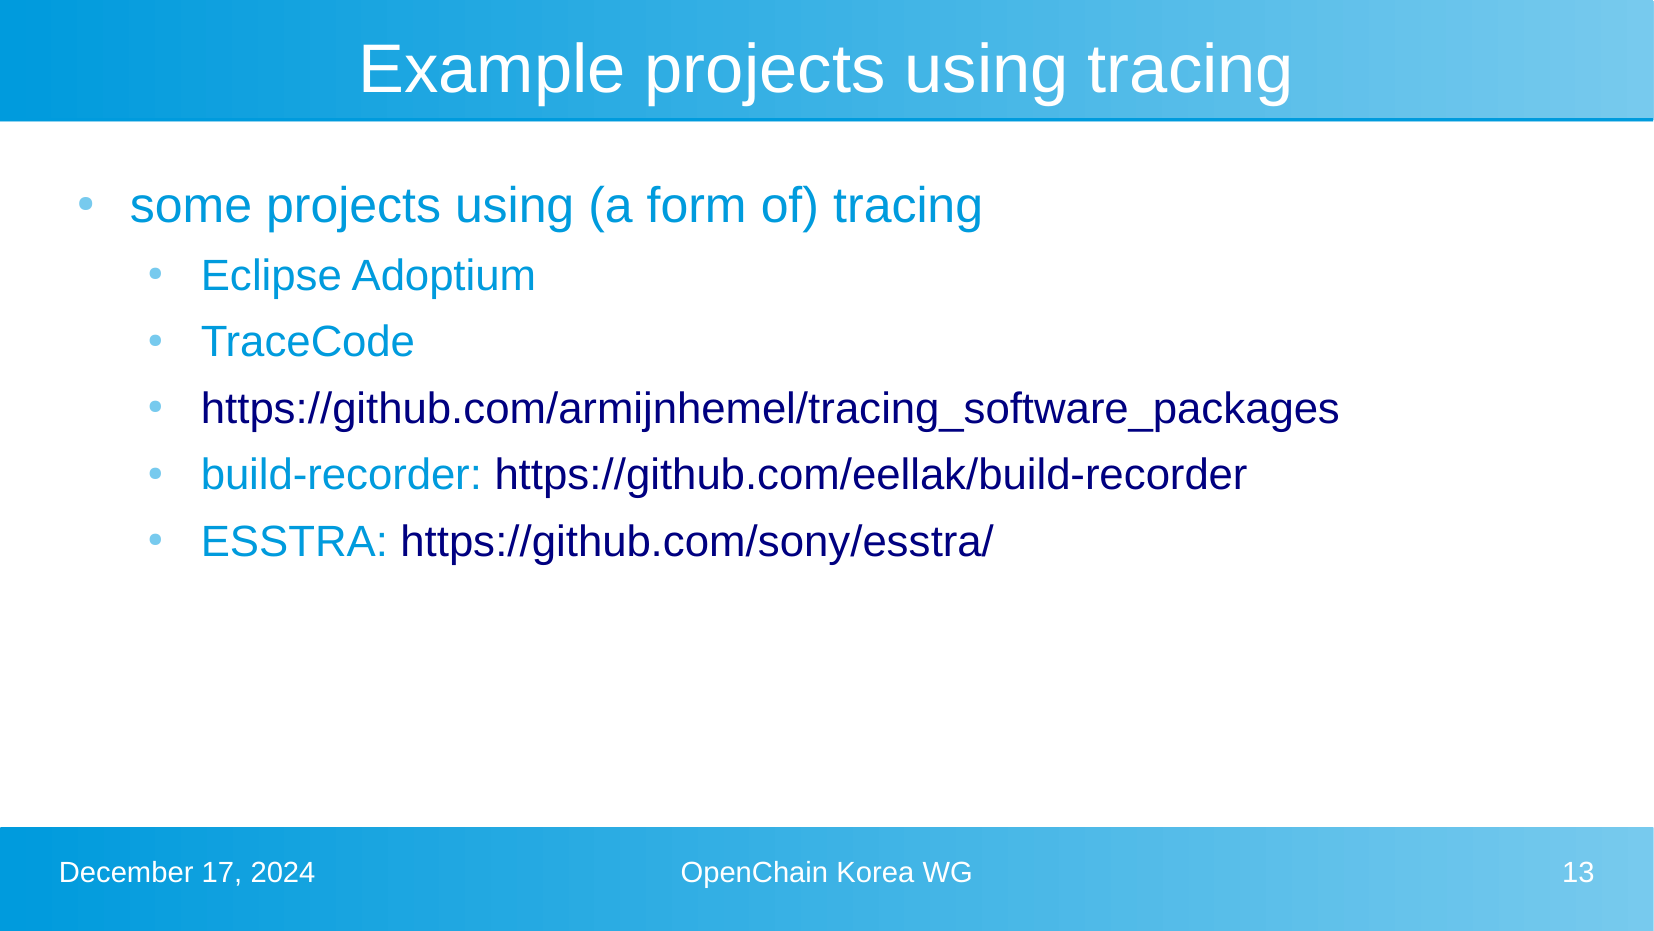

# Example projects using tracing
some projects using (a form of) tracing
Eclipse Adoptium
TraceCode
https://github.com/armijnhemel/tracing_software_packages
build-recorder: https://github.com/eellak/build-recorder
ESSTRA: https://github.com/sony/esstra/
13